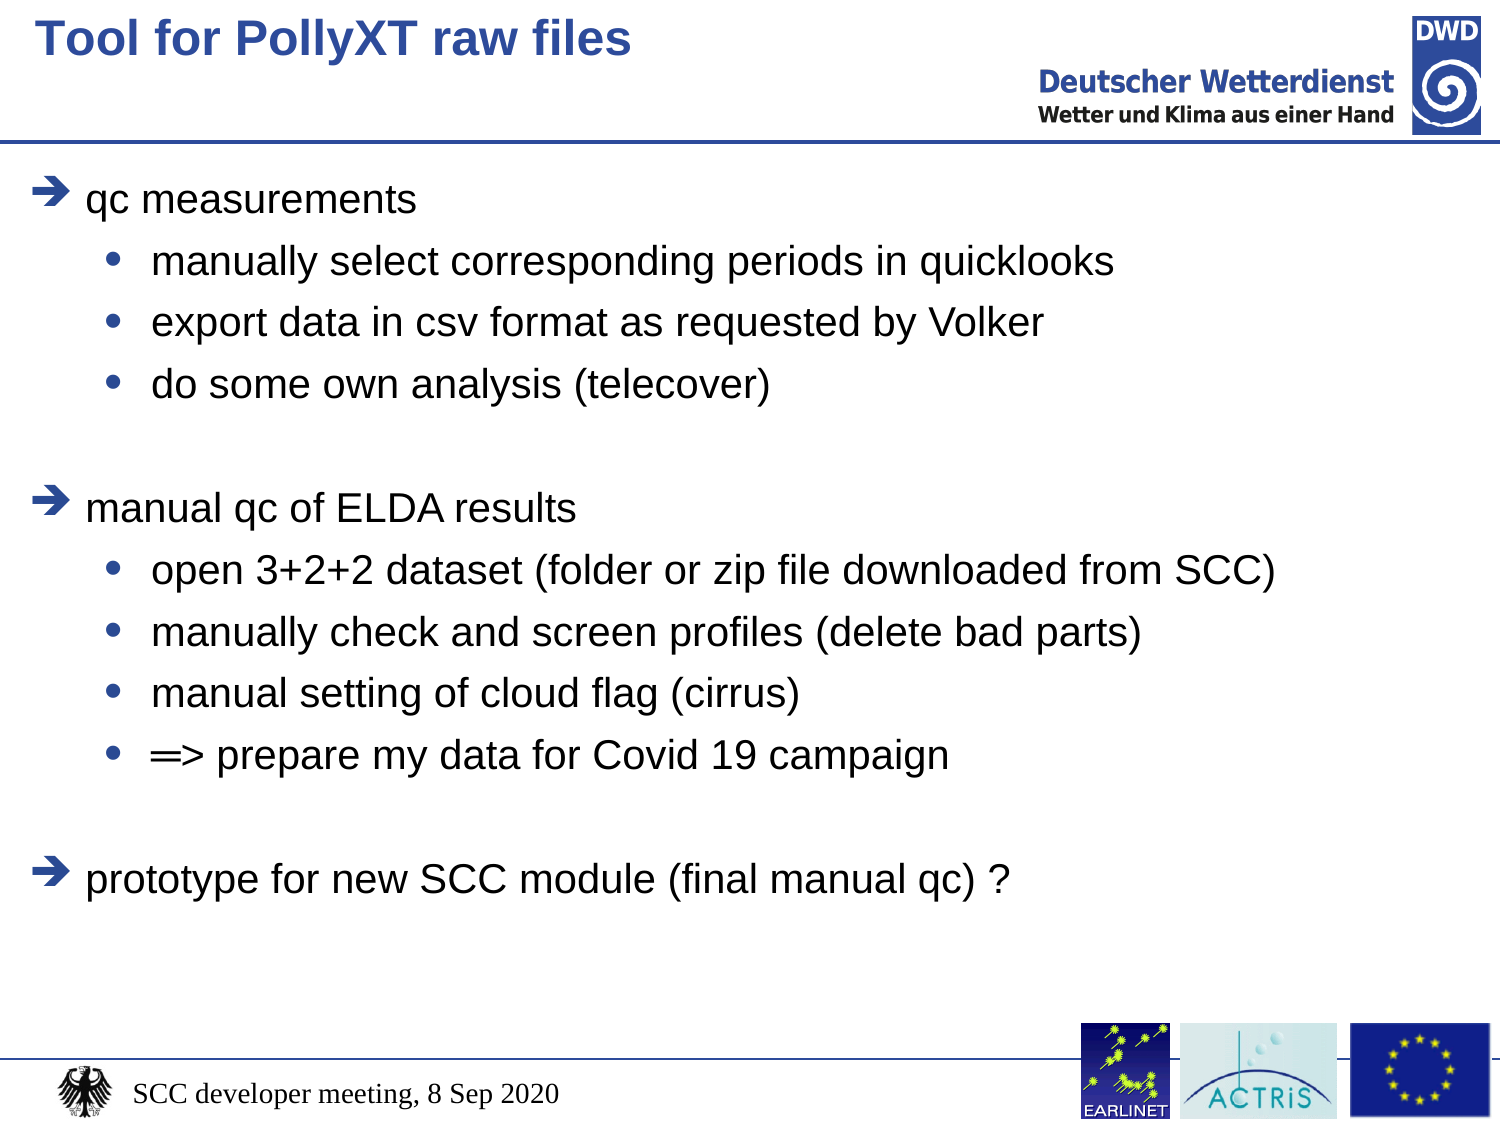

Tool for PollyXT raw files
qc measurements
manually select corresponding periods in quicklooks
export data in csv format as requested by Volker
do some own analysis (telecover)
manual qc of ELDA results
open 3+2+2 dataset (folder or zip file downloaded from SCC)
manually check and screen profiles (delete bad parts)
manual setting of cloud flag (cirrus)
═> prepare my data for Covid 19 campaign
prototype for new SCC module (final manual qc) ?